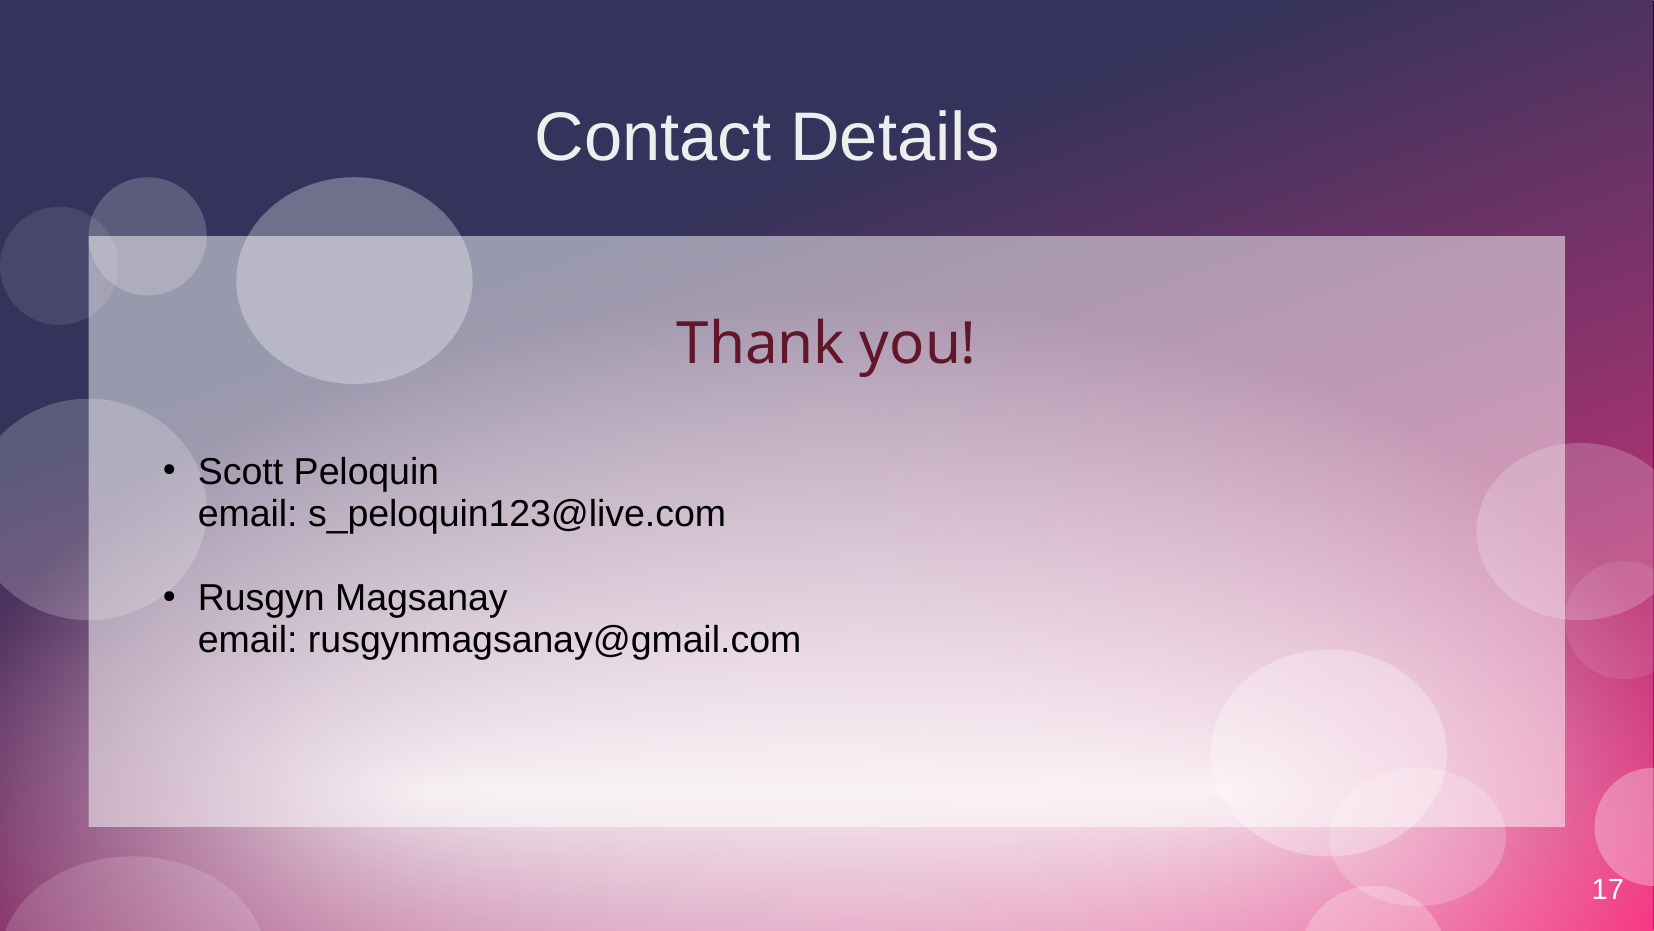

Contact Details
# Thank you!
Scott Peloquin
email: s_peloquin123@live.com
Rusgyn Magsanay
email: rusgynmagsanay@gmail.com